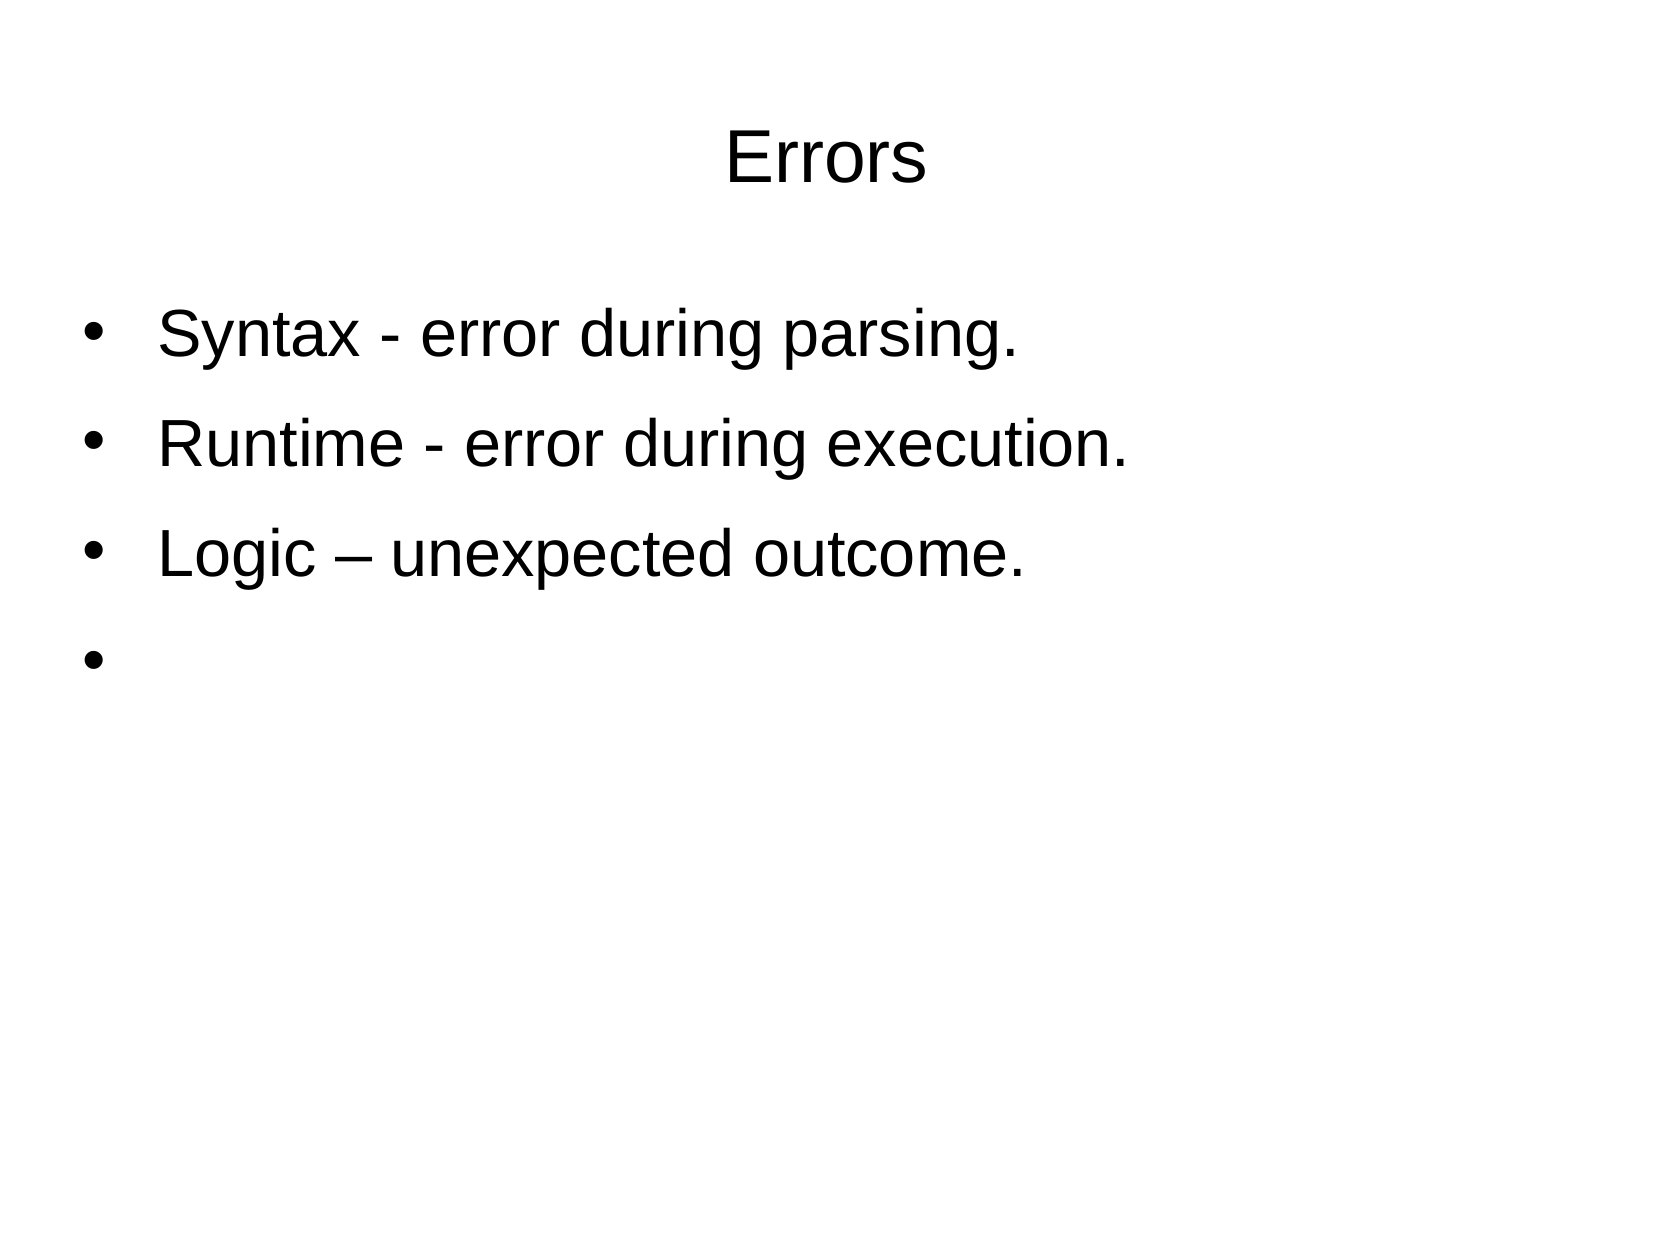

# Errors
Syntax - error during parsing.
Runtime - error during execution.
Logic – unexpected outcome.